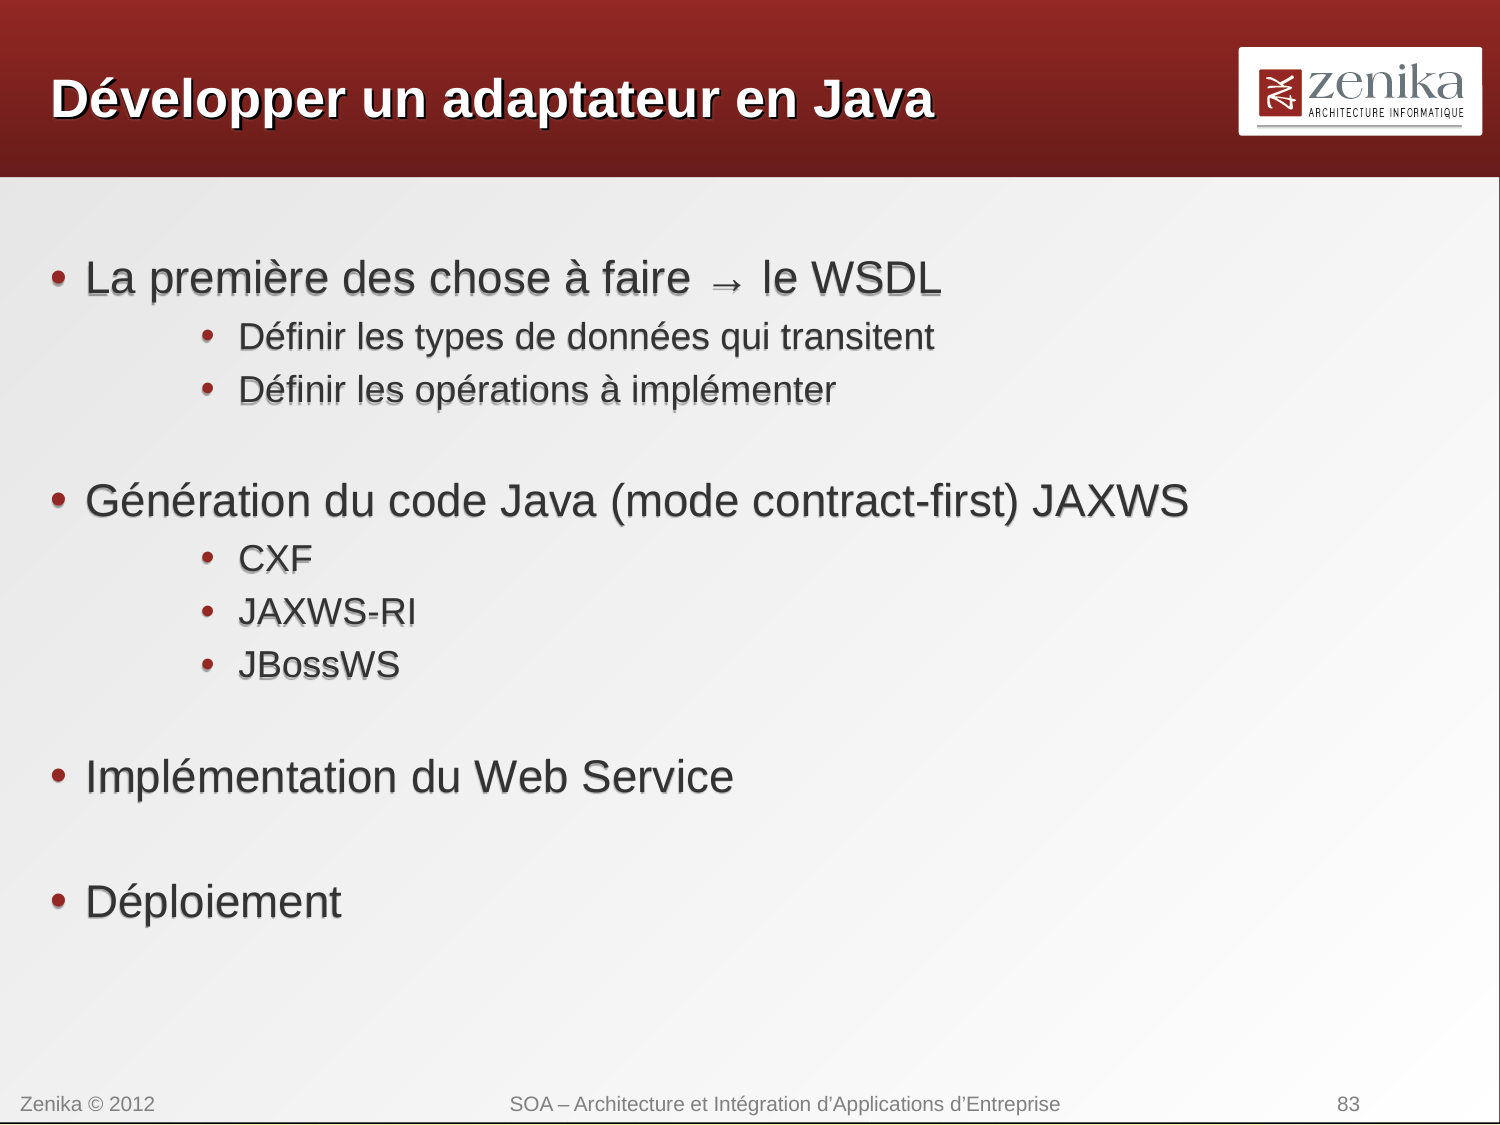

# Développer un adaptateur en Java
La première des chose à faire → le WSDL
Définir les types de données qui transitent
Définir les opérations à implémenter
Génération du code Java (mode contract-first) JAXWS
CXF
JAXWS-RI
JBossWS
Implémentation du Web Service
Déploiement